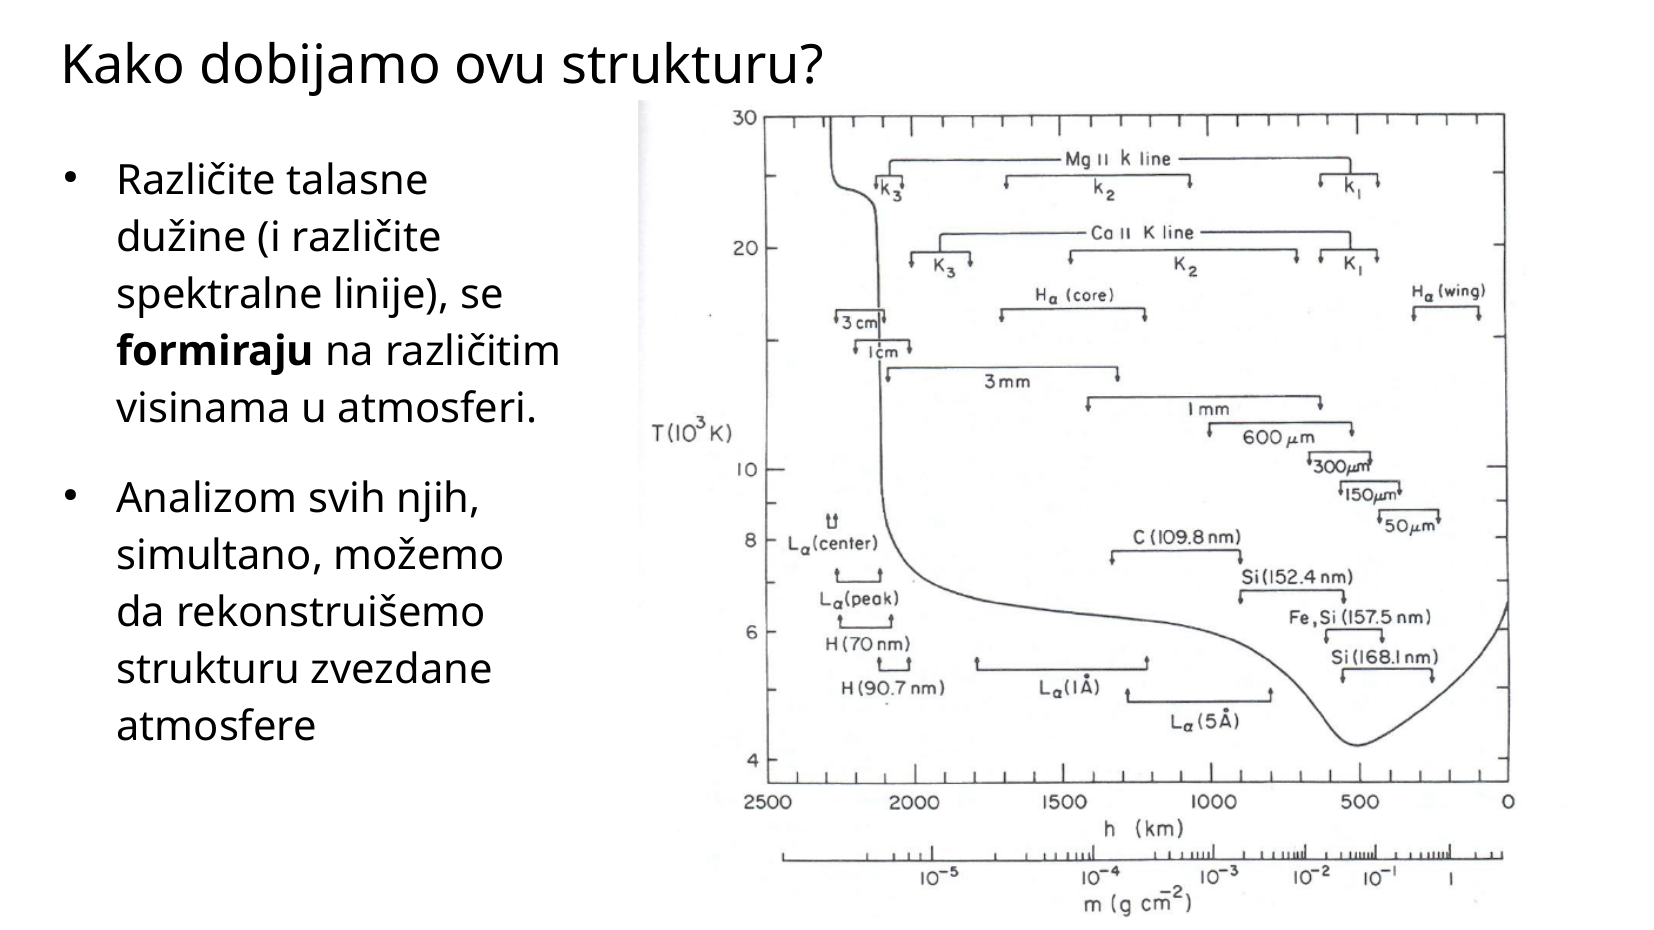

# Kako dobijamo ovu strukturu?
Različite talasne dužine (i različite spektralne linije), se formiraju na različitim visinama u atmosferi.
Analizom svih njih, simultano, možemo da rekonstruišemo strukturu zvezdane atmosfere